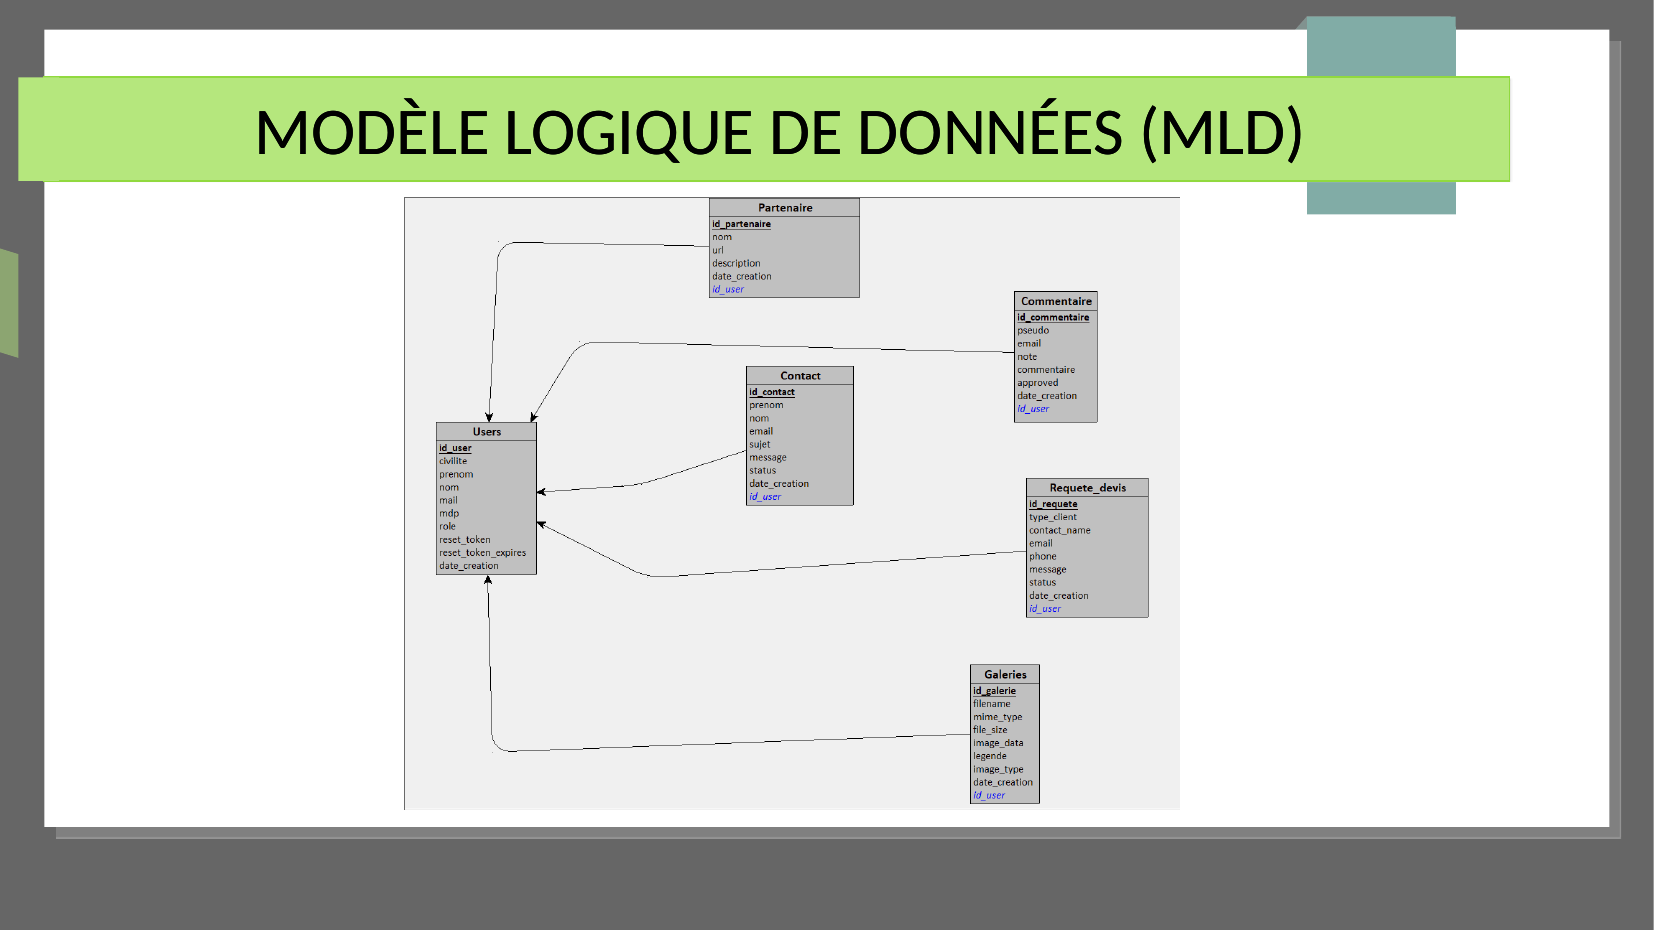

# MODÈLE LOGIQUE DE DONNÉES (MLD)
MODÈLE LOGIQUE DE DONNÉES (MLD)